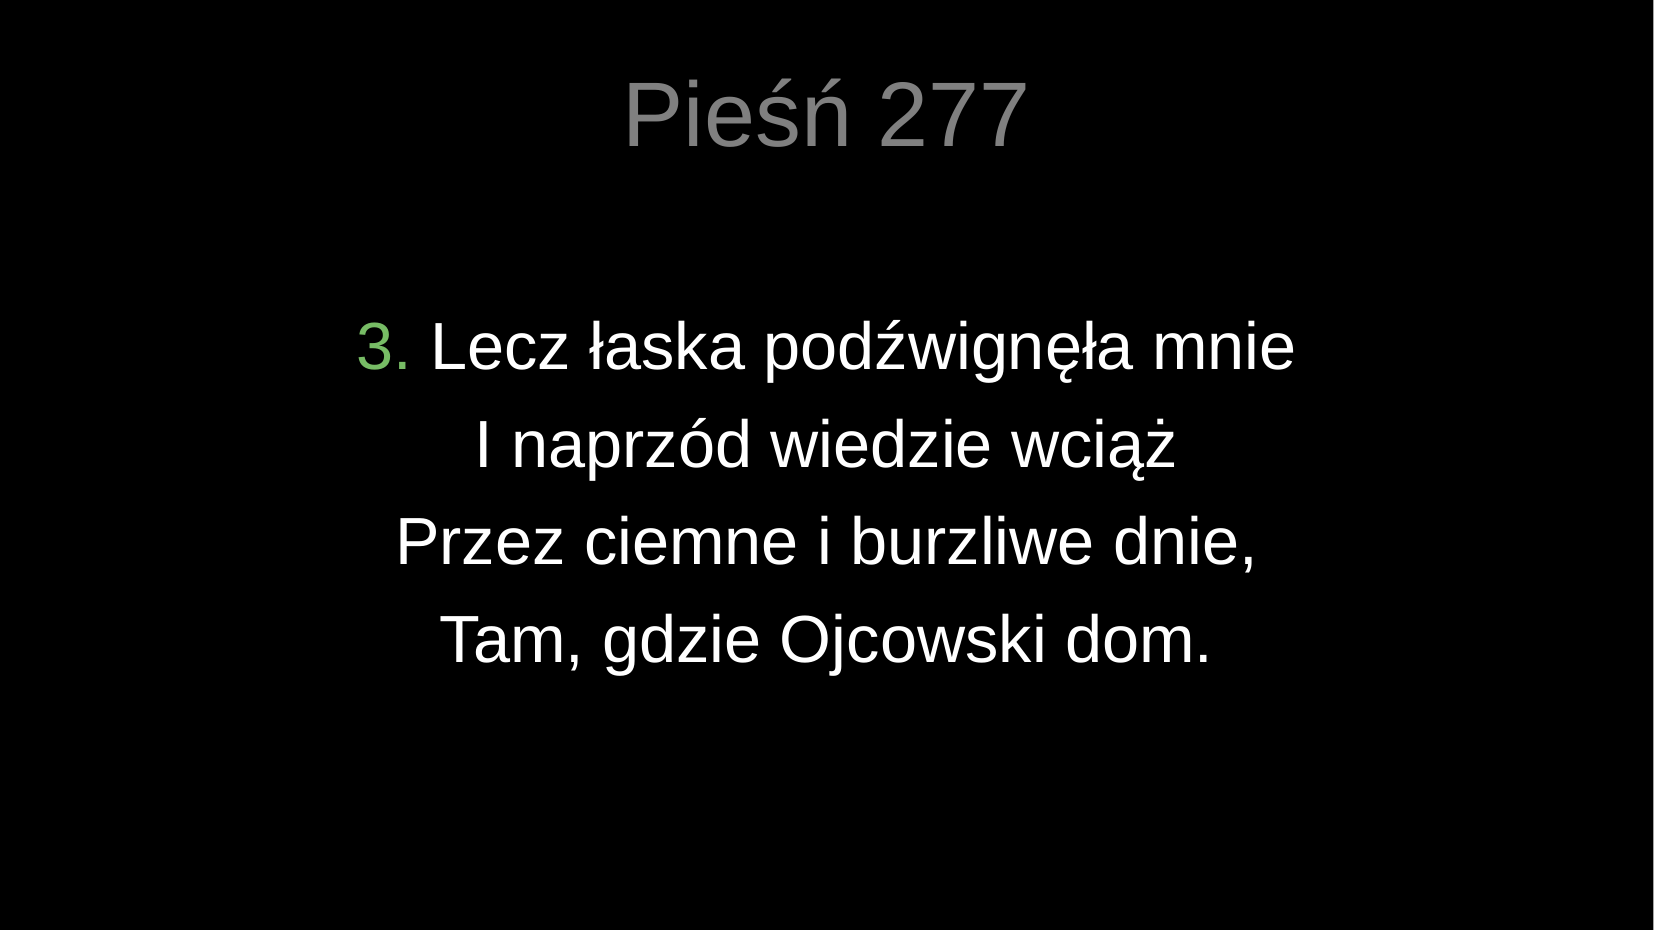

# Pieśń 277
3. Lecz łaska podźwignęła mnie
I naprzód wiedzie wciąż
Przez ciemne i burzliwe dnie,
Tam, gdzie Ojcowski dom.